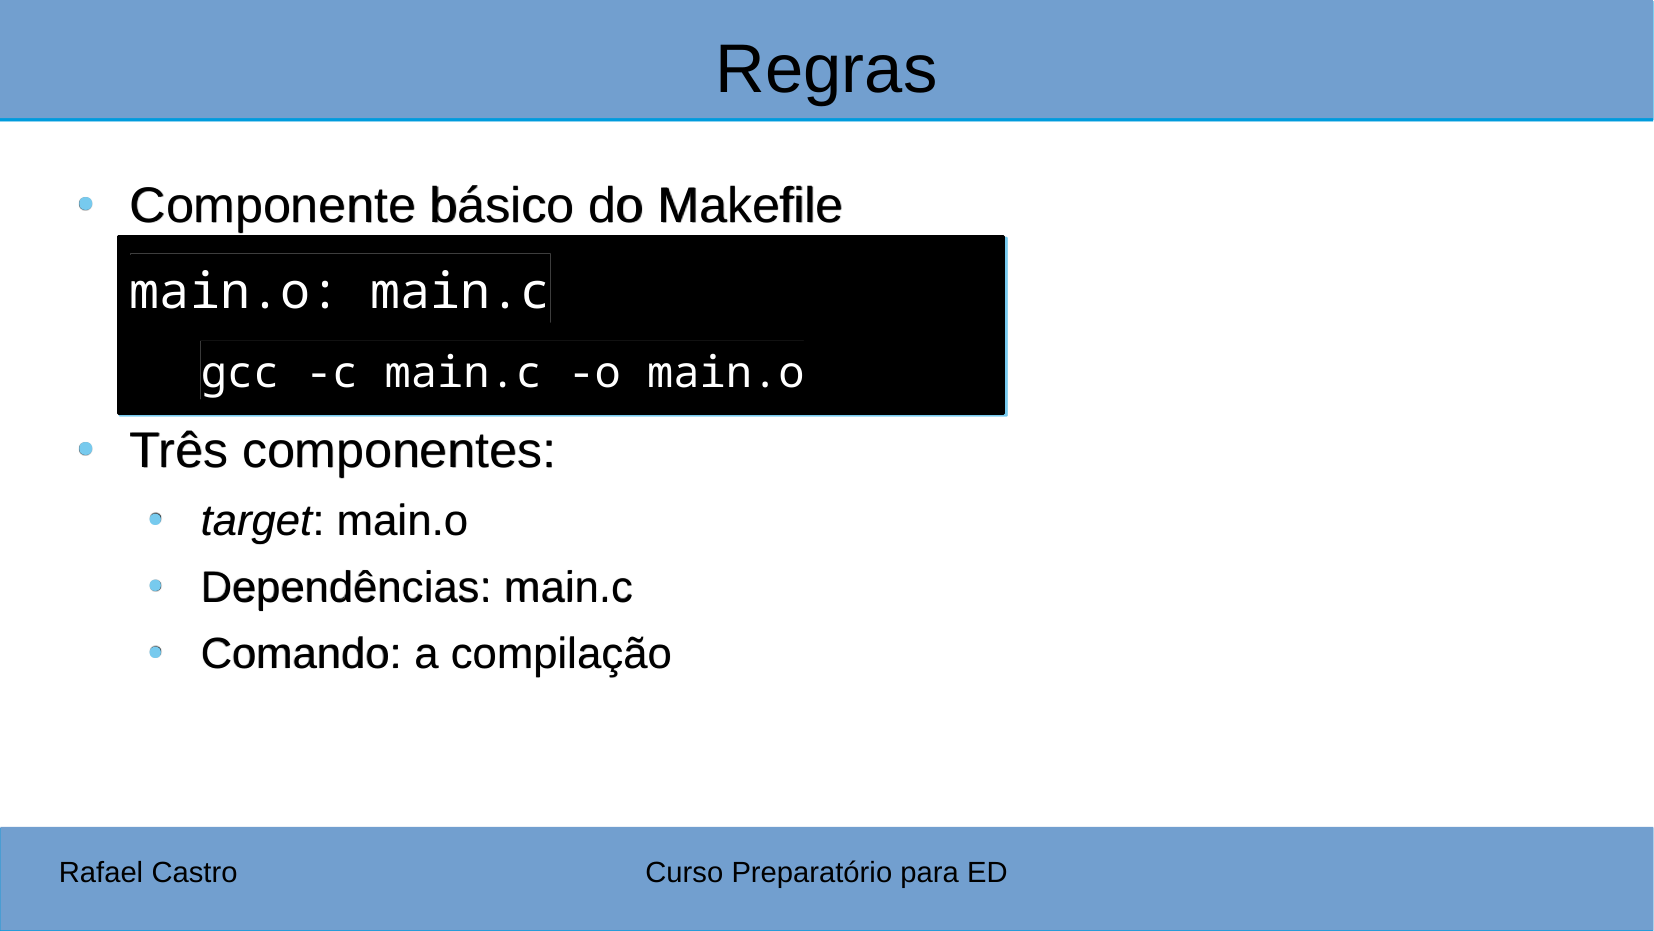

# Regras
Componente básico do Makefile
main.o: main.c
gcc -c main.c -o main.o
Três componentes:
target: main.o
Dependências: main.c
Comando: a compilação
Curso Preparatório para ED